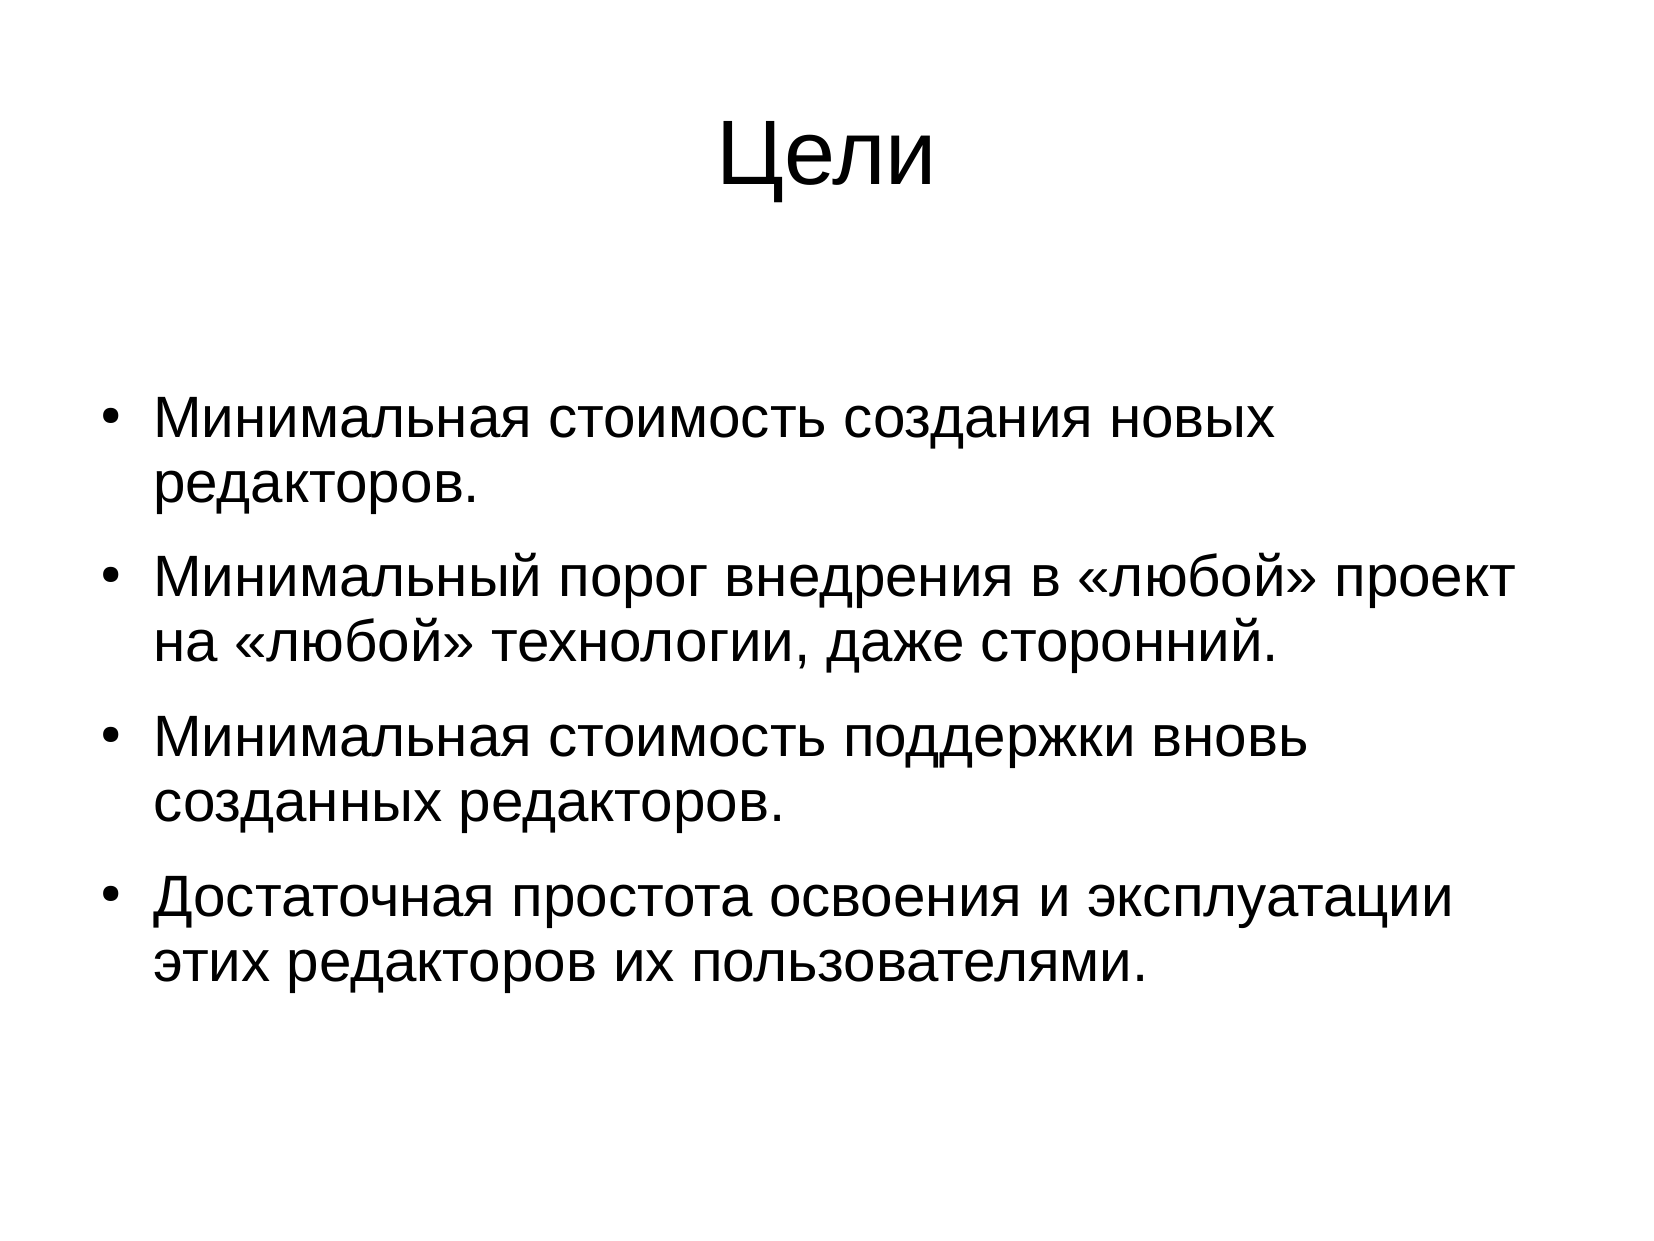

# Цели
Минимальная стоимость создания новых редакторов.
Минимальный порог внедрения в «любой» проект на «любой» технологии, даже сторонний.
Минимальная стоимость поддержки вновь созданных редакторов.
Достаточная простота освоения и эксплуатации этих редакторов их пользователями.